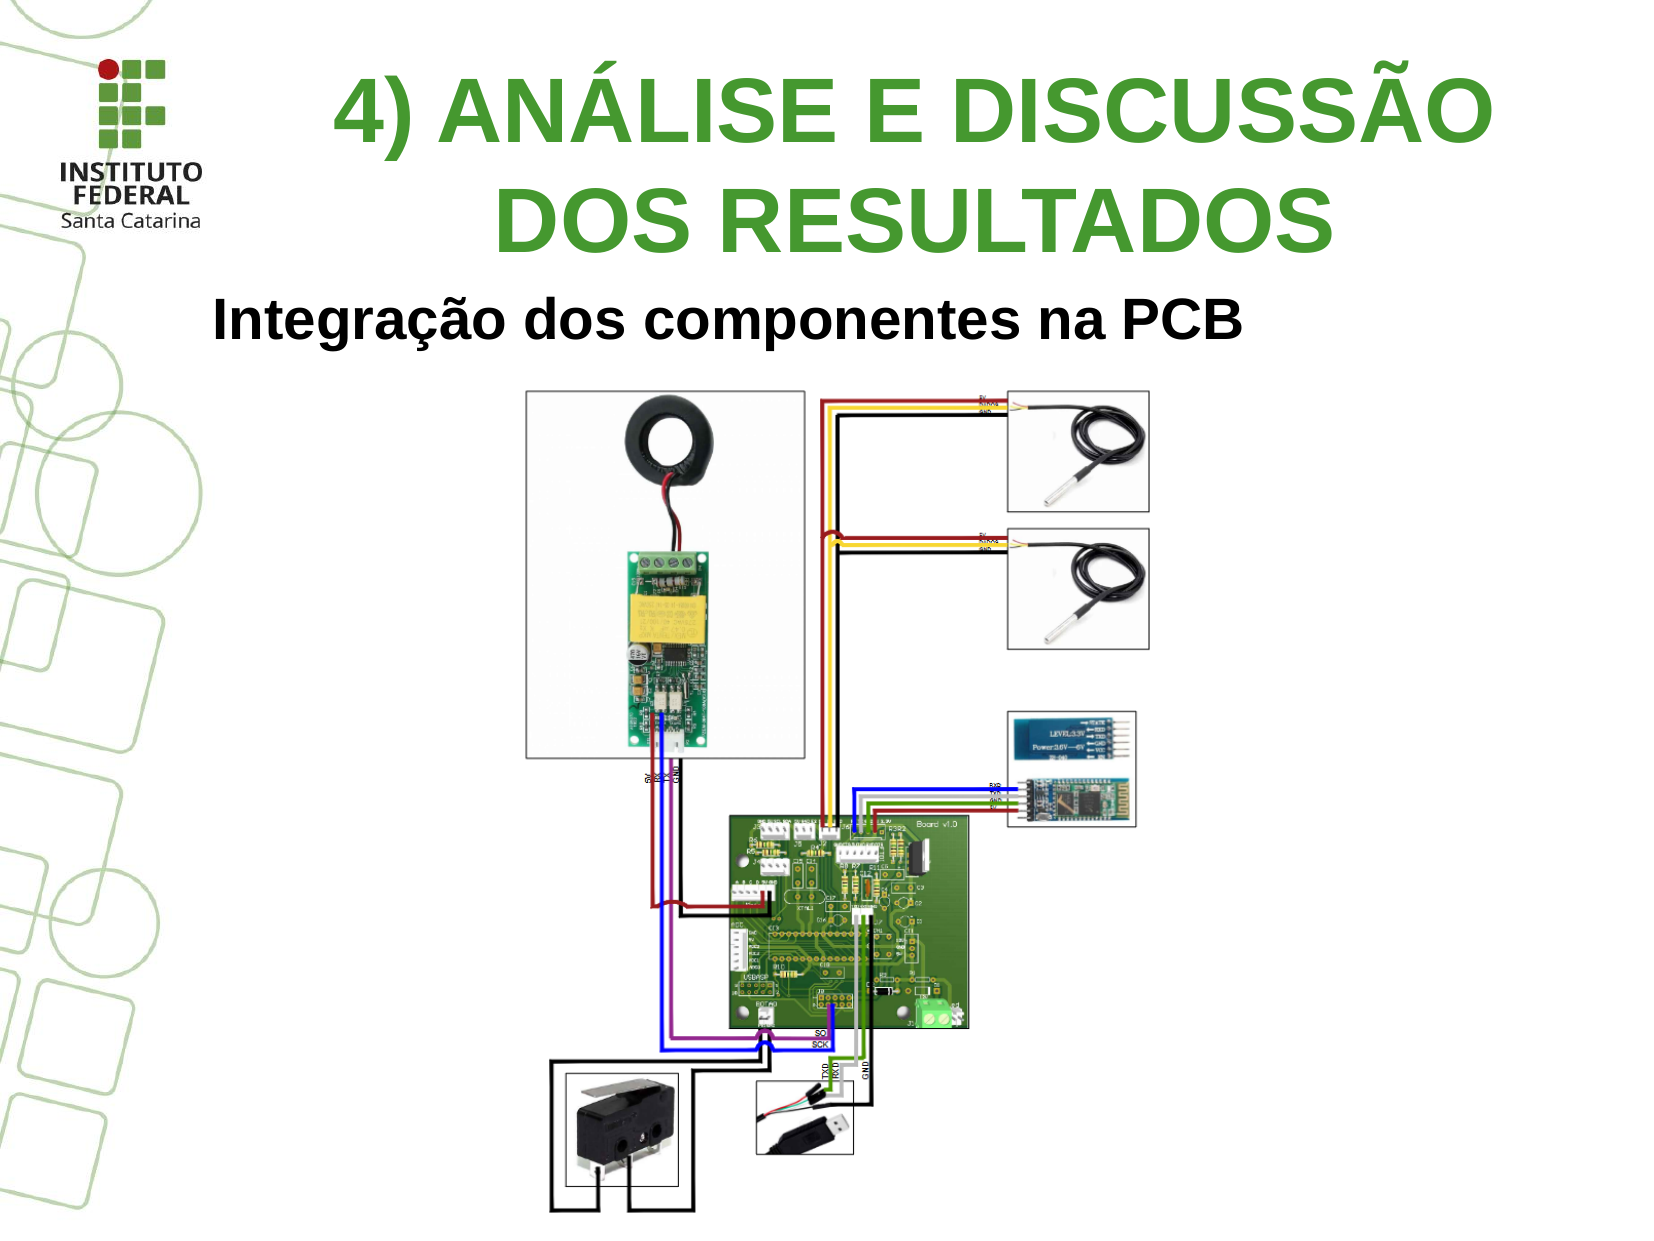

# 4) ANÁLISE E DISCUSSÃO DOS RESULTADOS
Integração dos componentes na PCB